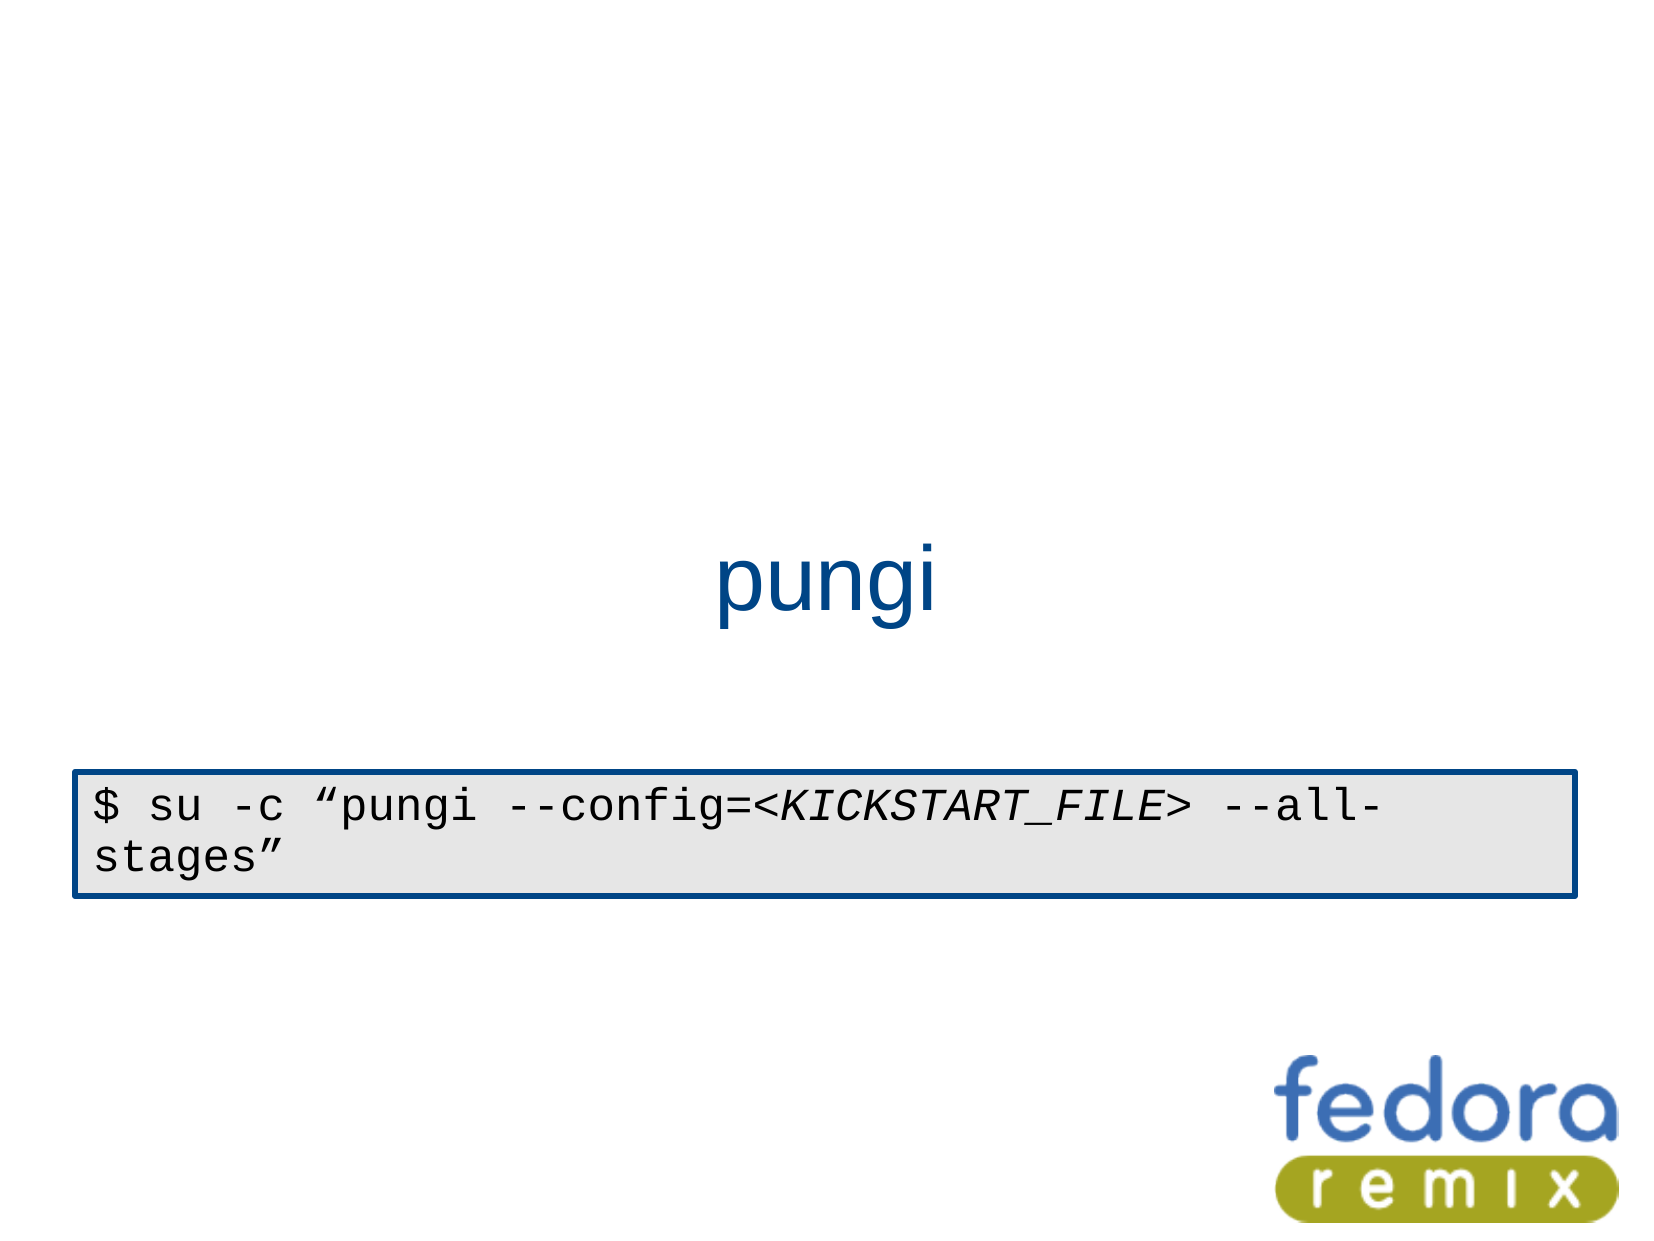

# pungi
$ su -c “pungi --config=<KICKSTART_FILE> --all-stages”